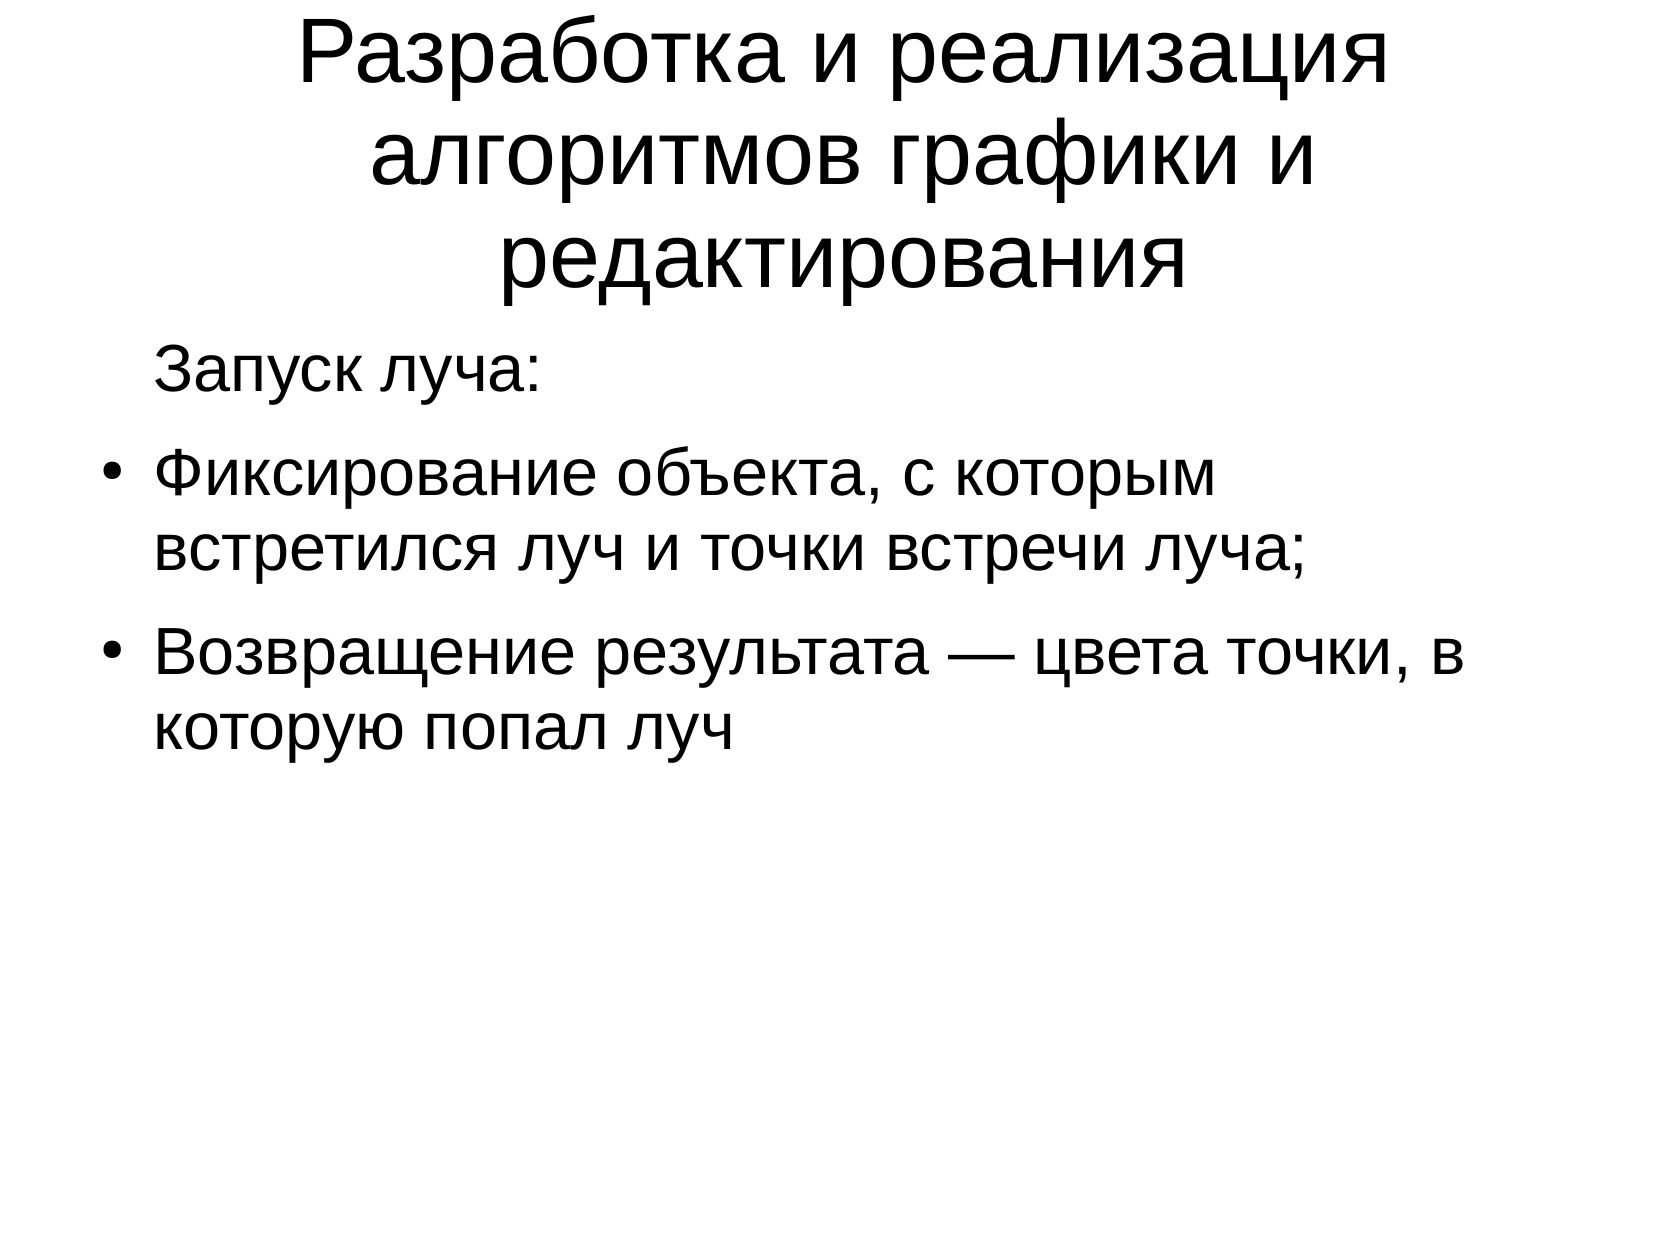

# Разработка и реализация алгоритмов графики и редактирования
Запуск луча:
Фиксирование объекта, с которым встретился луч и точки встречи луча;
Возвращение результата — цвета точки, в которую попал луч